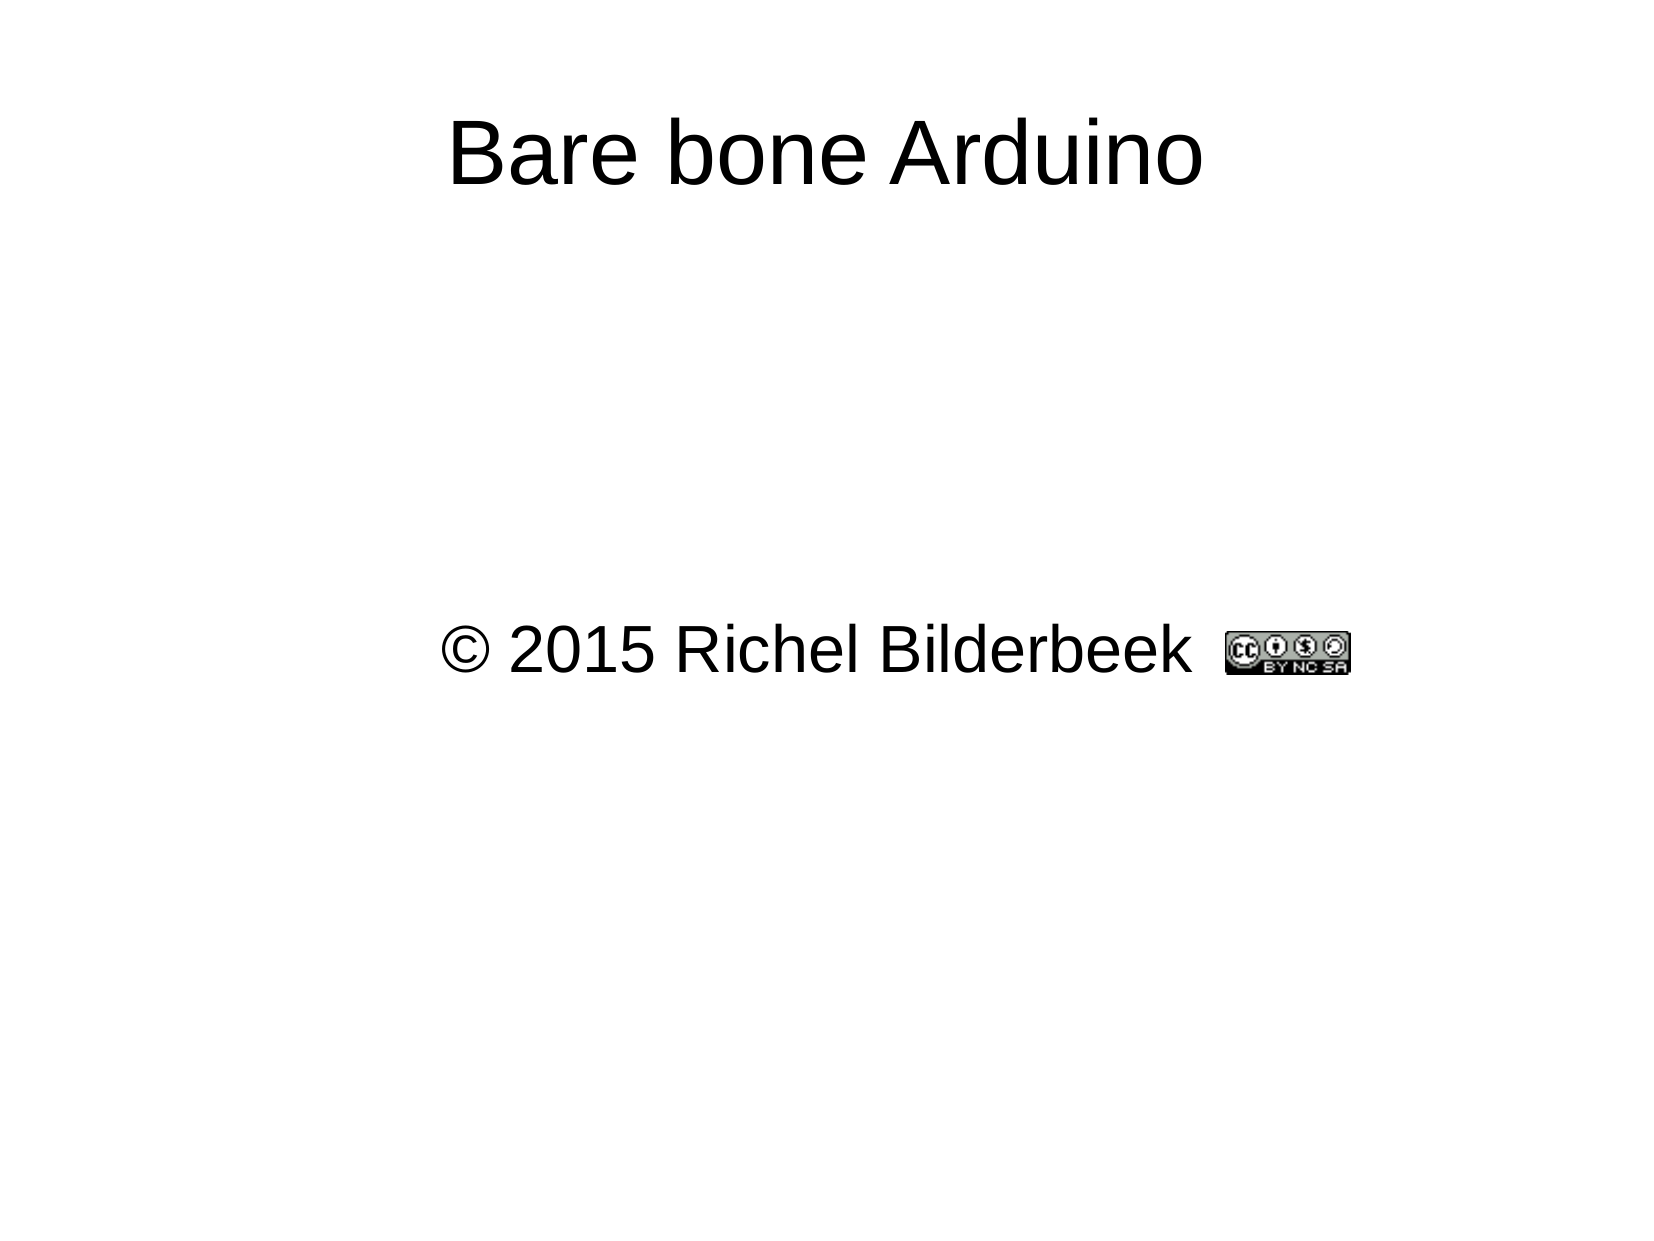

# Bare bone Arduino
© 2015 Richel Bilderbeek